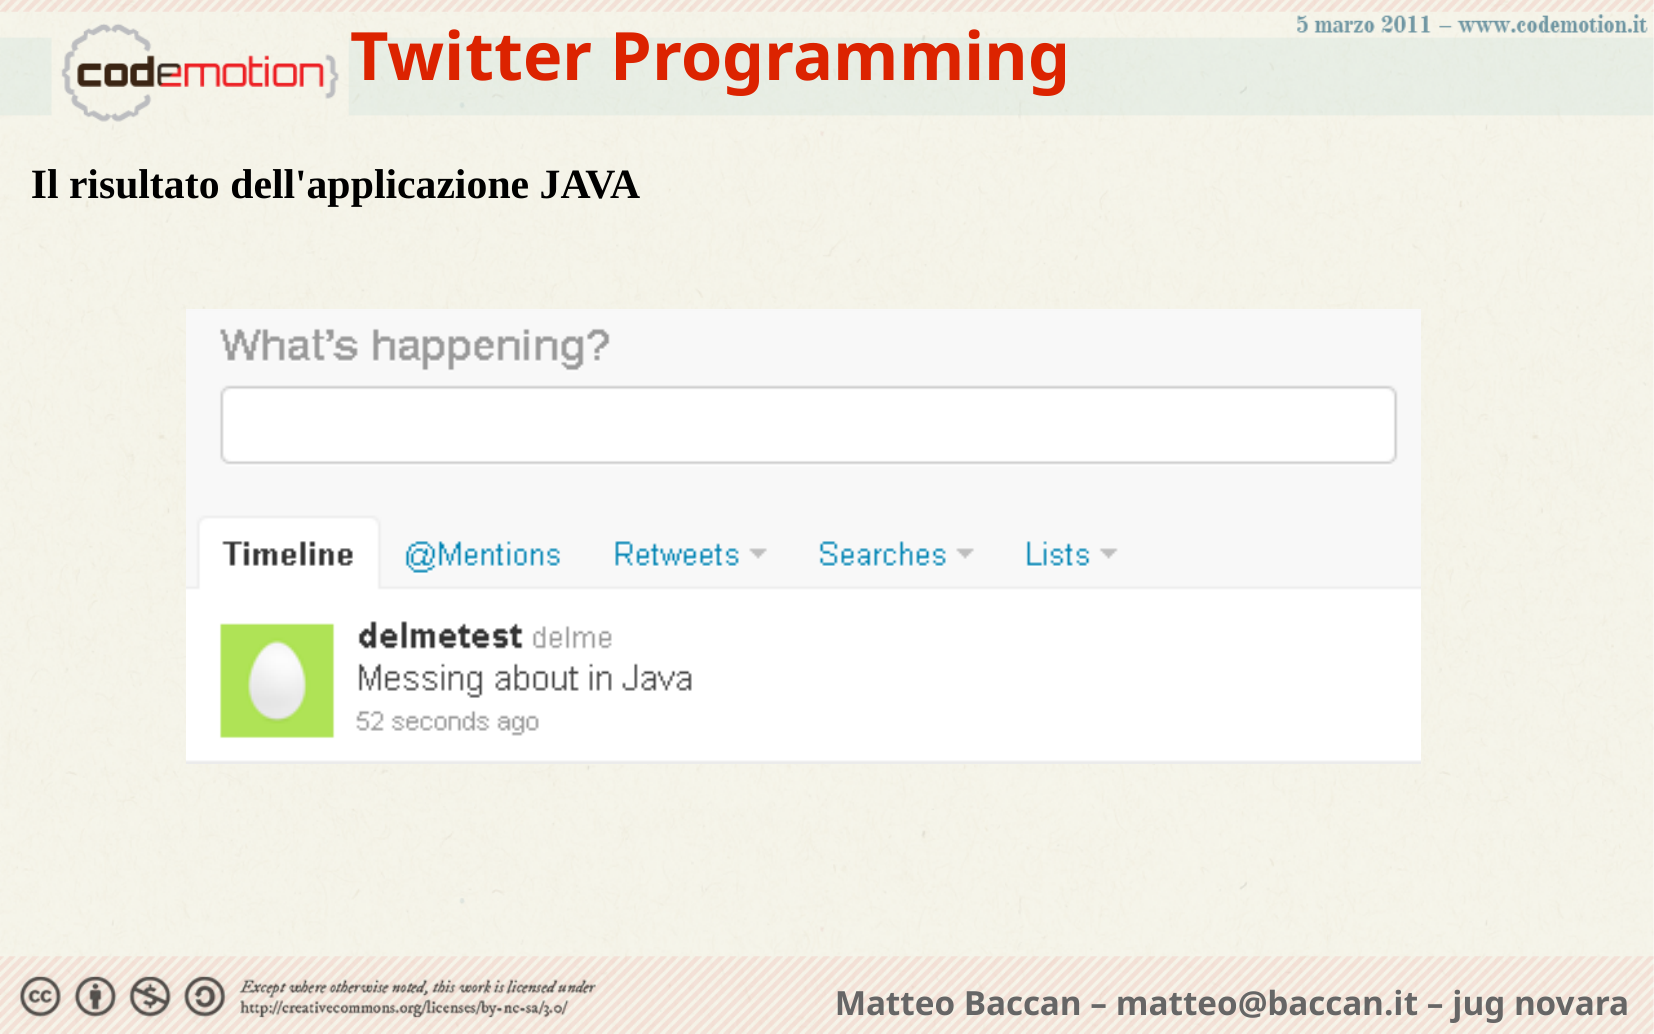

# Twitter Programming
Il risultato dell'applicazione JAVA
51
Twitter Programming - Matteo Baccan - matteo@baccan.it